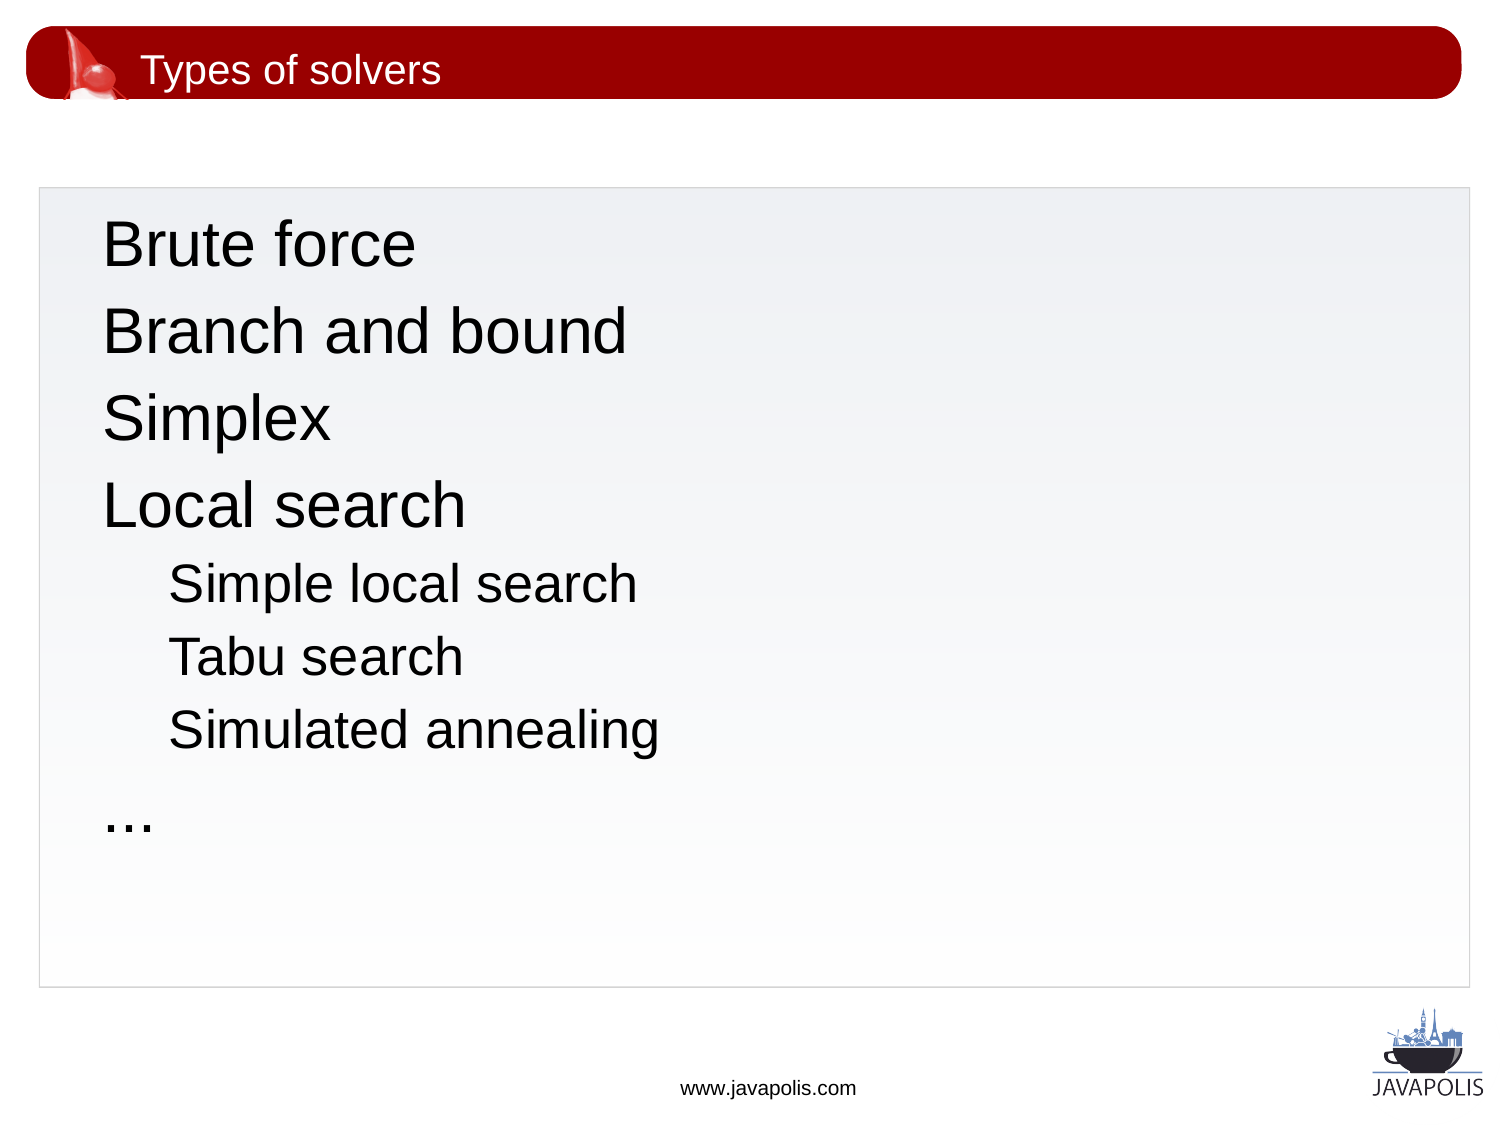

# Types of solvers
Brute force
Branch and bound
Simplex
Local search
Simple local search
Tabu search
Simulated annealing
...